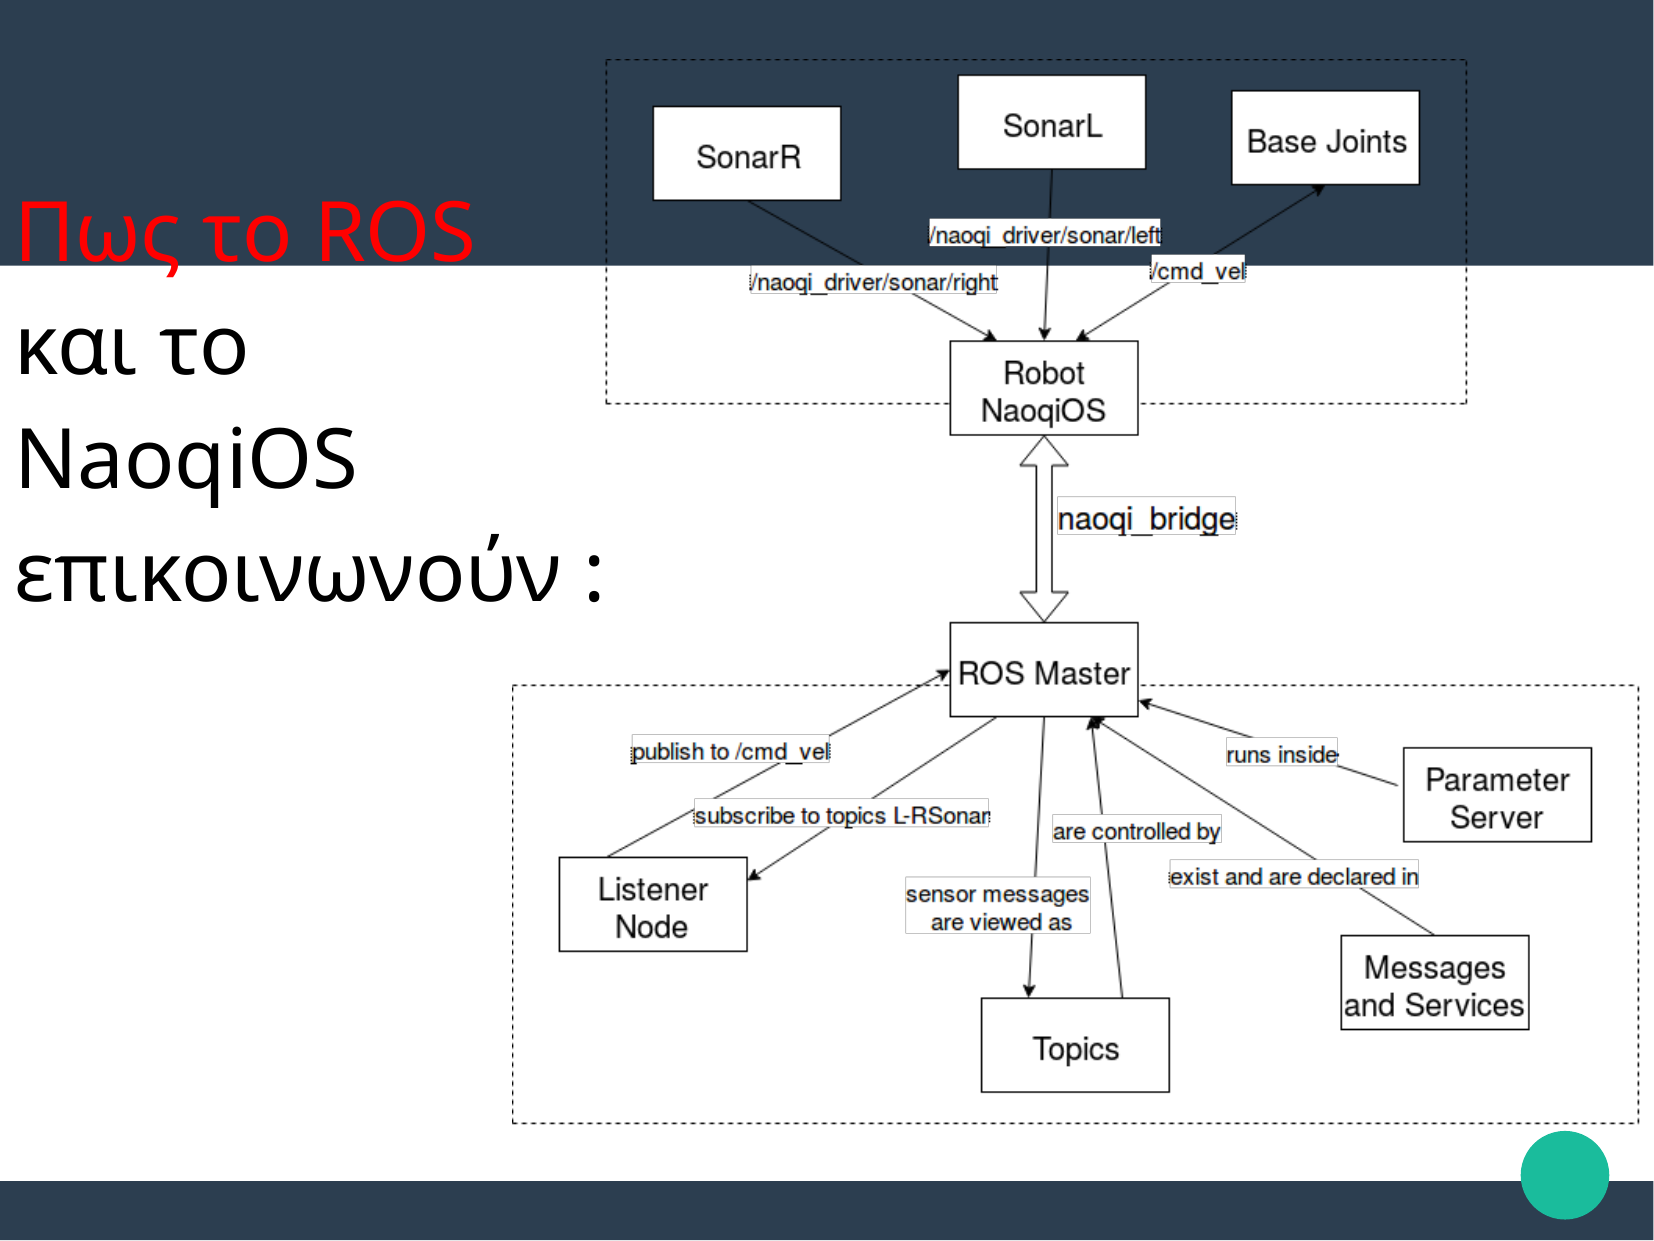

Πως το ROS
και το
NaoqiOS
επικοινωνούν :